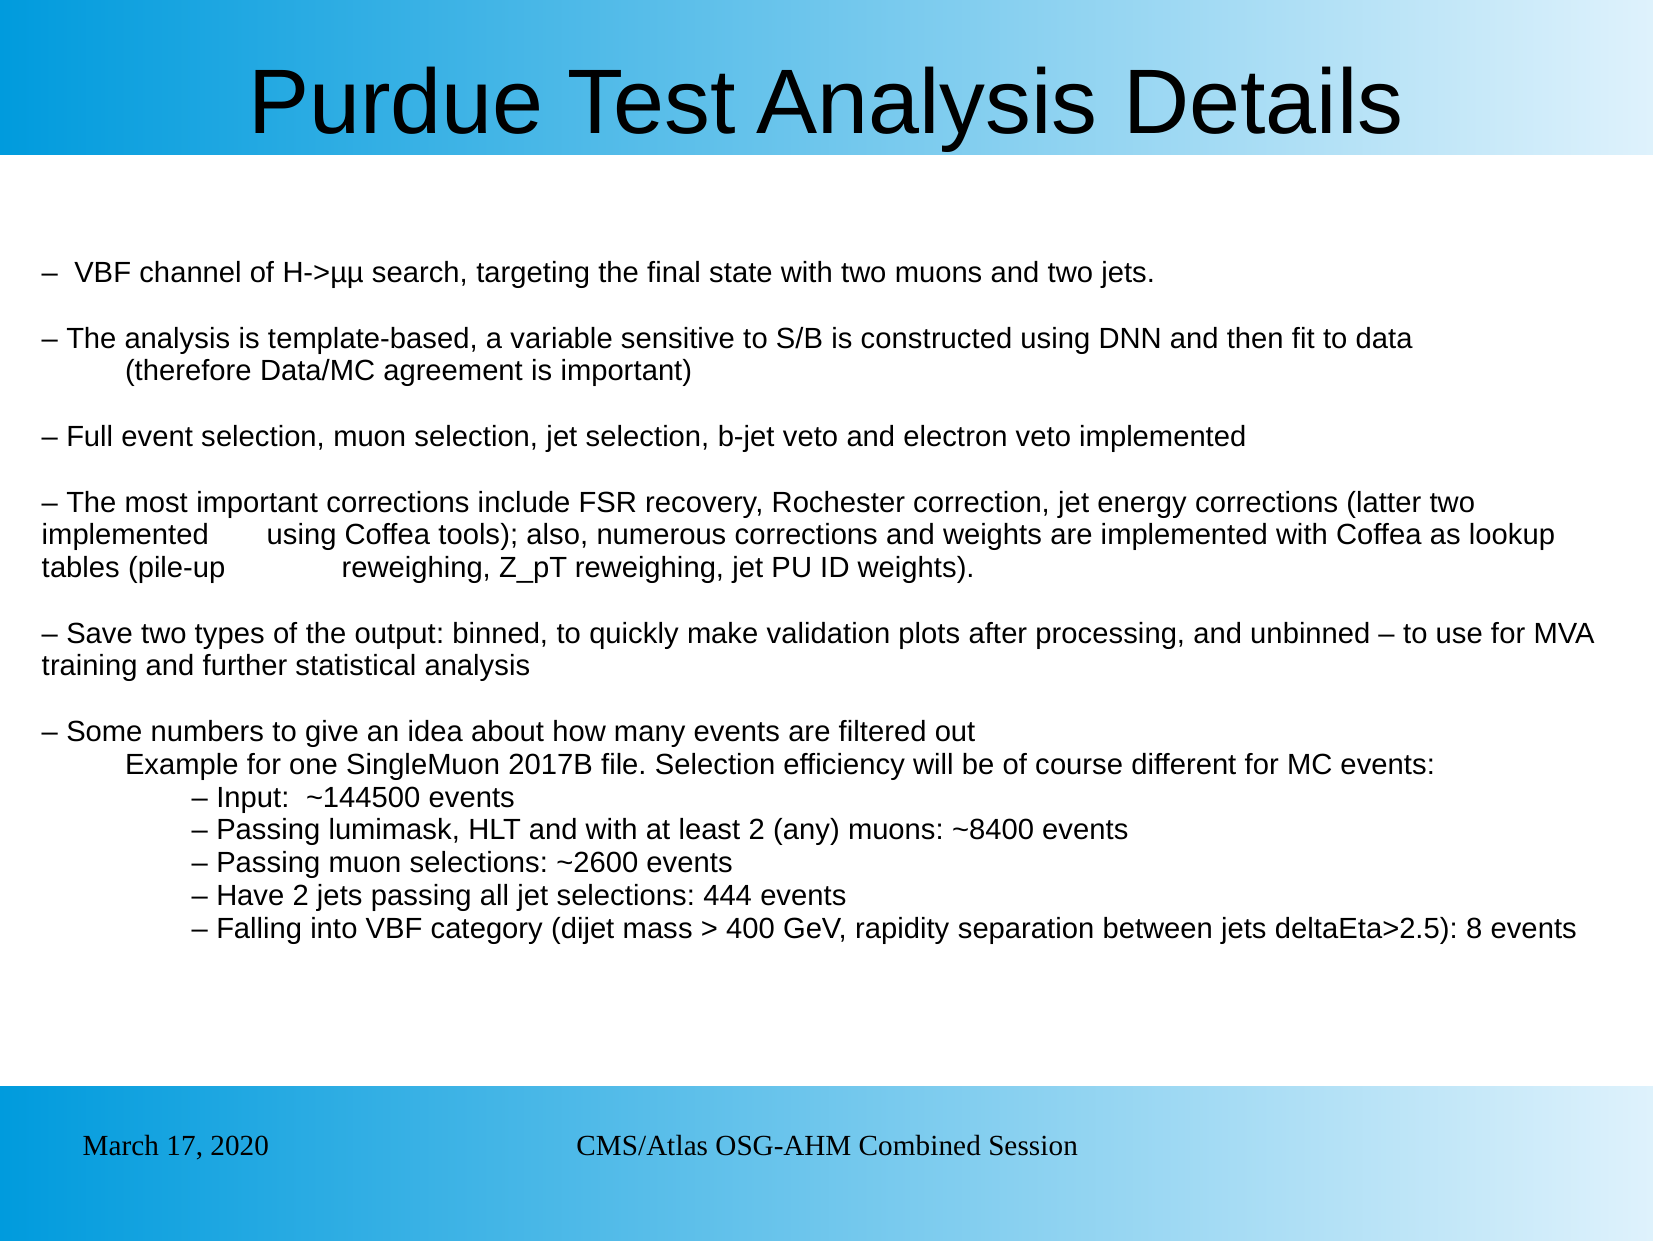

# Purdue Test Analysis Details
– VBF channel of H->µµ search, targeting the final state with two muons and two jets.
– The analysis is template-based, a variable sensitive to S/B is constructed using DNN and then fit to data
	 (therefore Data/MC agreement is important)
– Full event selection, muon selection, jet selection, b-jet veto and electron veto implemented
– The most important corrections include FSR recovery, Rochester correction, jet energy corrections (latter two implemented 	using Coffea tools); also, numerous corrections and weights are implemented with Coffea as lookup tables (pile-up 		reweighing, Z_pT reweighing, jet PU ID weights).
– Save two types of the output: binned, to quickly make validation plots after processing, and unbinned – to use for MVA training and further statistical analysis
– Some numbers to give an idea about how many events are filtered out
	 Example for one SingleMuon 2017B file. Selection efficiency will be of course different for MC events:
 		– Input: ~144500 events
 		– Passing lumimask, HLT and with at least 2 (any) muons: ~8400 events
 		– Passing muon selections: ~2600 events
 		– Have 2 jets passing all jet selections: 444 events
 		– Falling into VBF category (dijet mass > 400 GeV, rapidity separation between jets deltaEta>2.5): 8 events
March 17, 2020
CMS/Atlas OSG-AHM Combined Session